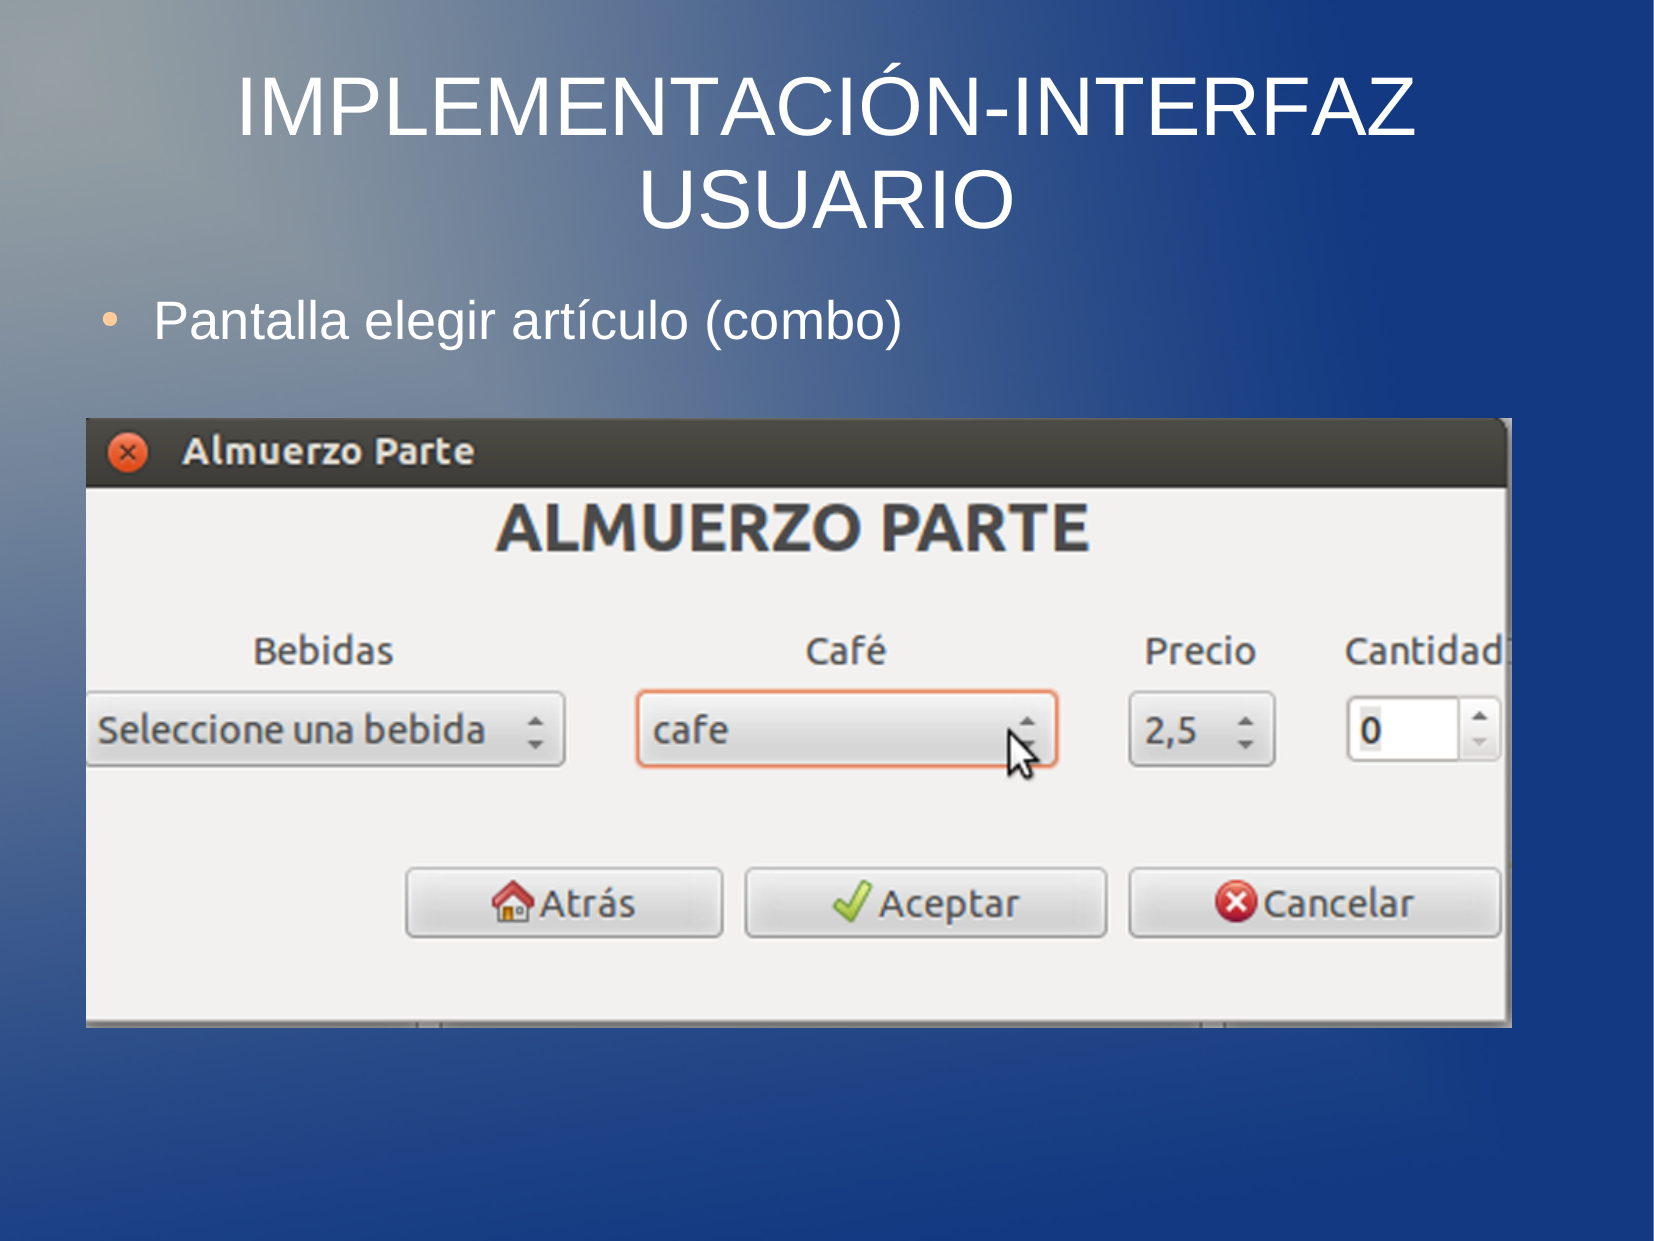

# IMPLEMENTACIÓN-INTERFAZ USUARIO
Pantalla elegir artículo (combo)